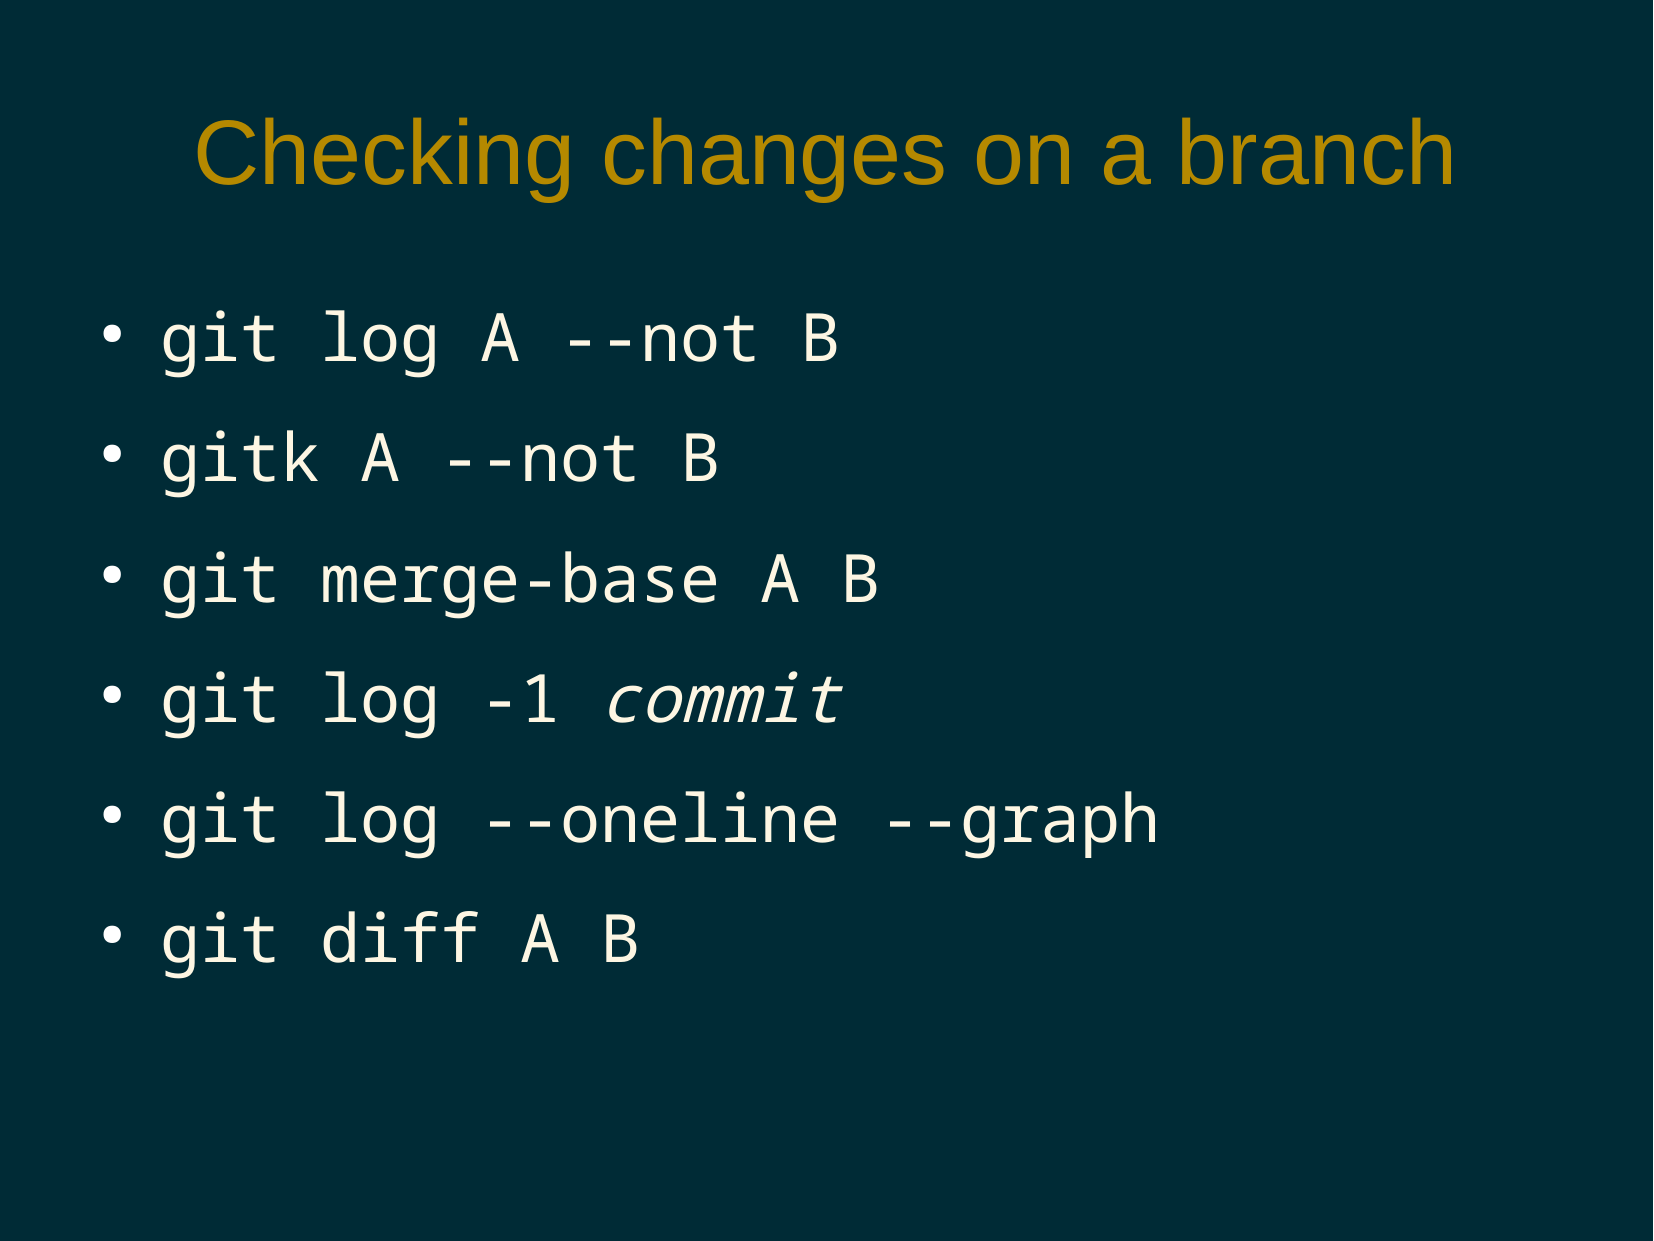

# Checking changes on a branch
git log A --not B
gitk A --not B
git merge-base A B
git log -1 commit
git log --oneline --graph
git diff A B